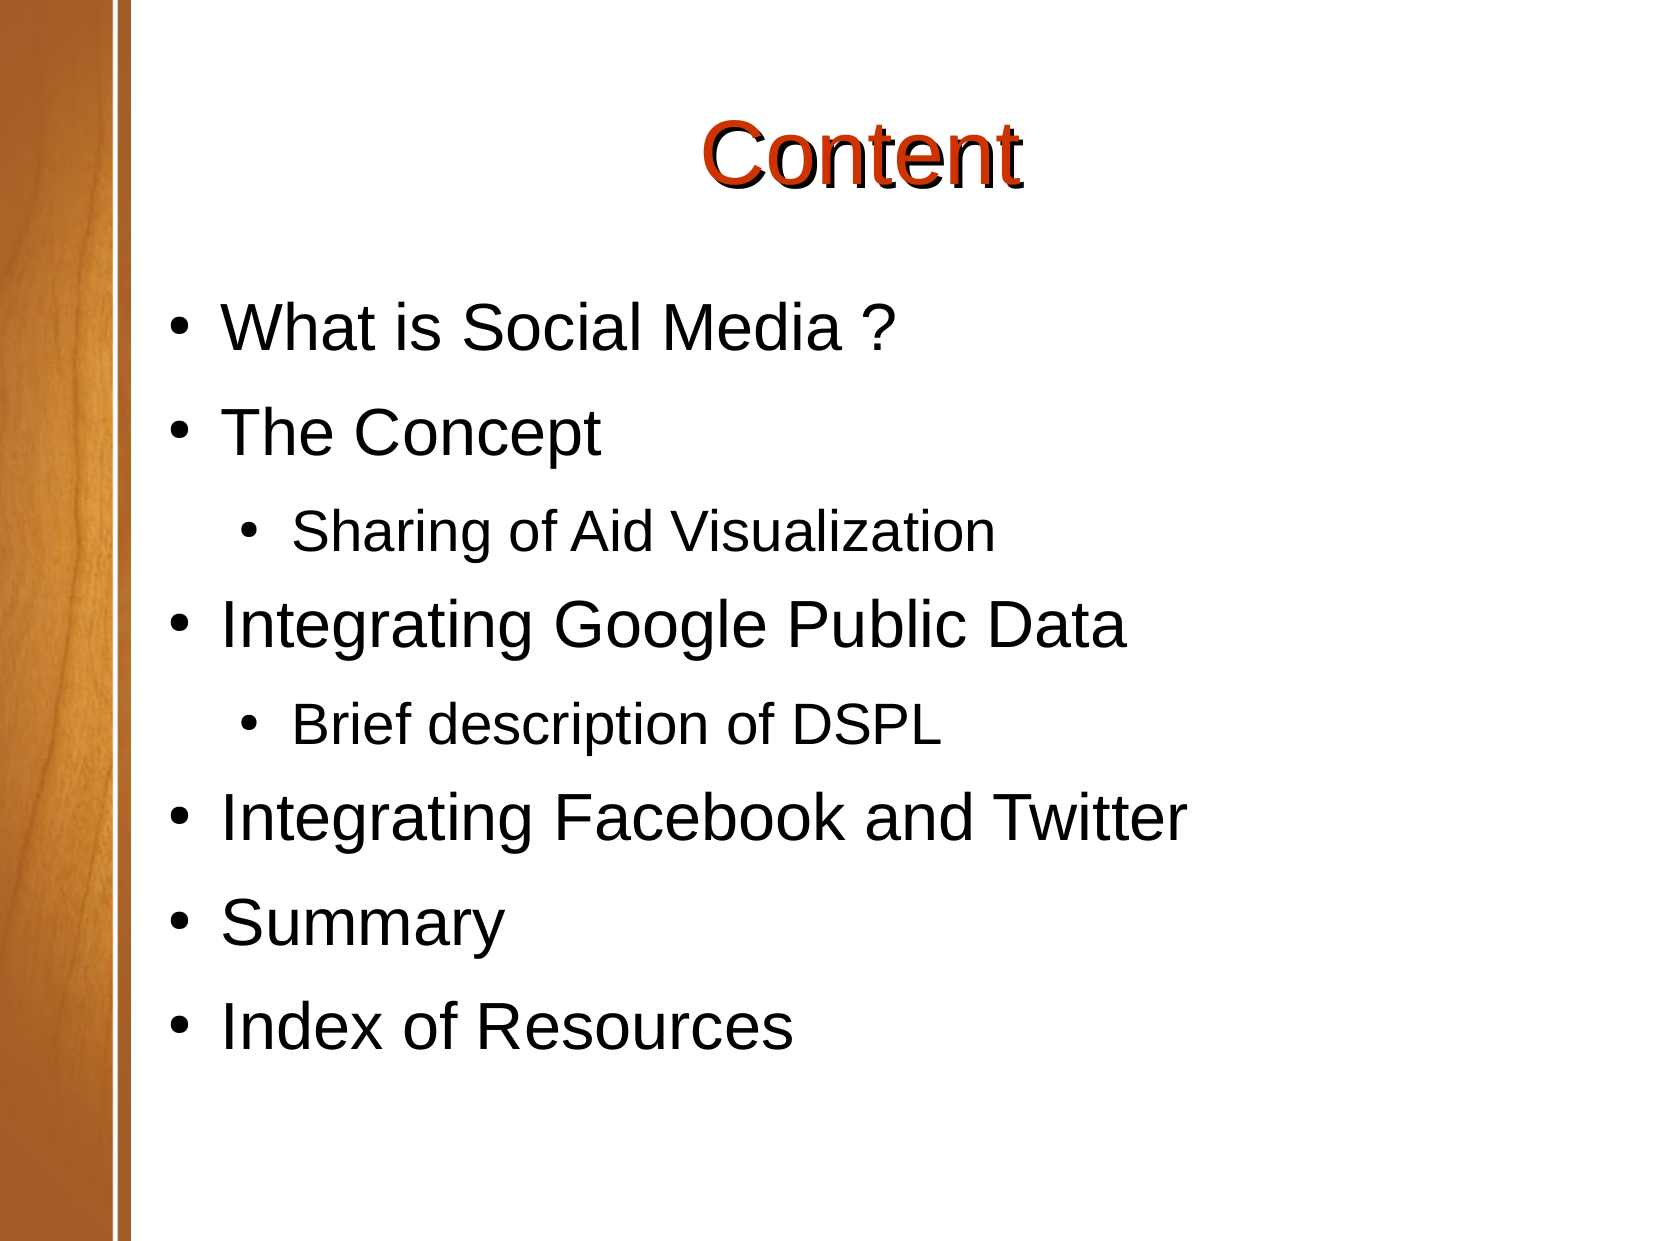

# Content
What is Social Media ?
The Concept
Sharing of Aid Visualization
Integrating Google Public Data
Brief description of DSPL
Integrating Facebook and Twitter
Summary
Index of Resources